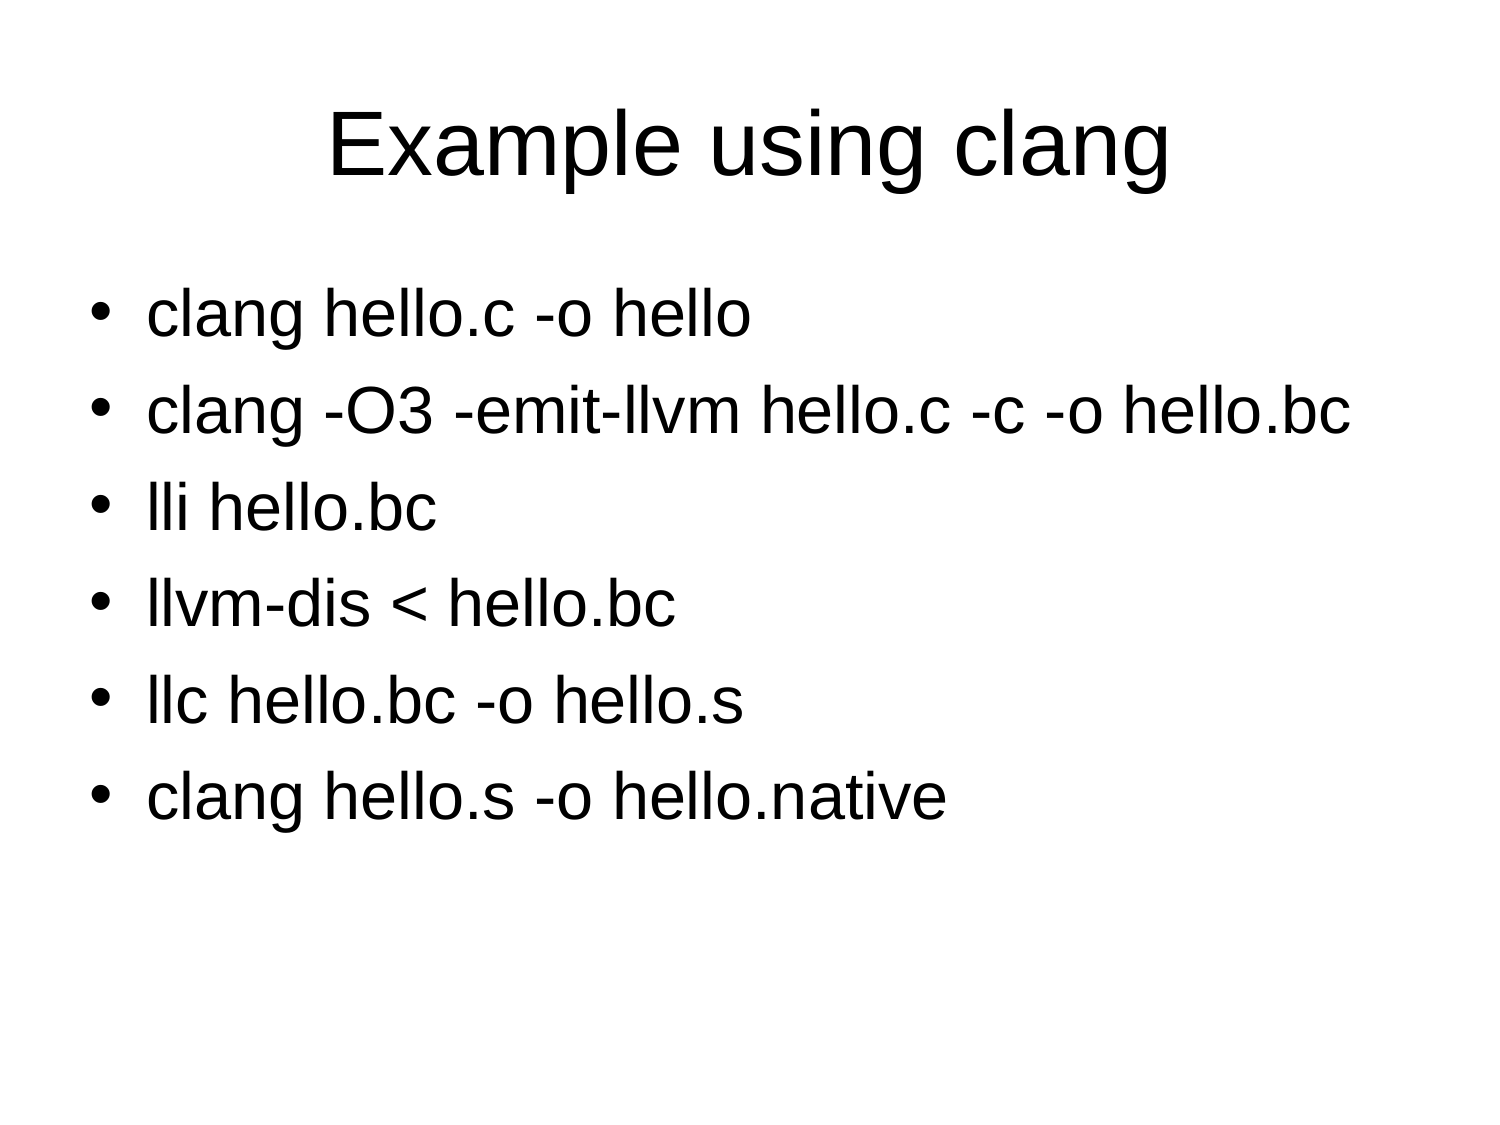

# Example using clang
clang hello.c -o hello
clang -O3 -emit-llvm hello.c -c -o hello.bc
lli hello.bc
llvm-dis < hello.bc
llc hello.bc -o hello.s
clang hello.s -o hello.native